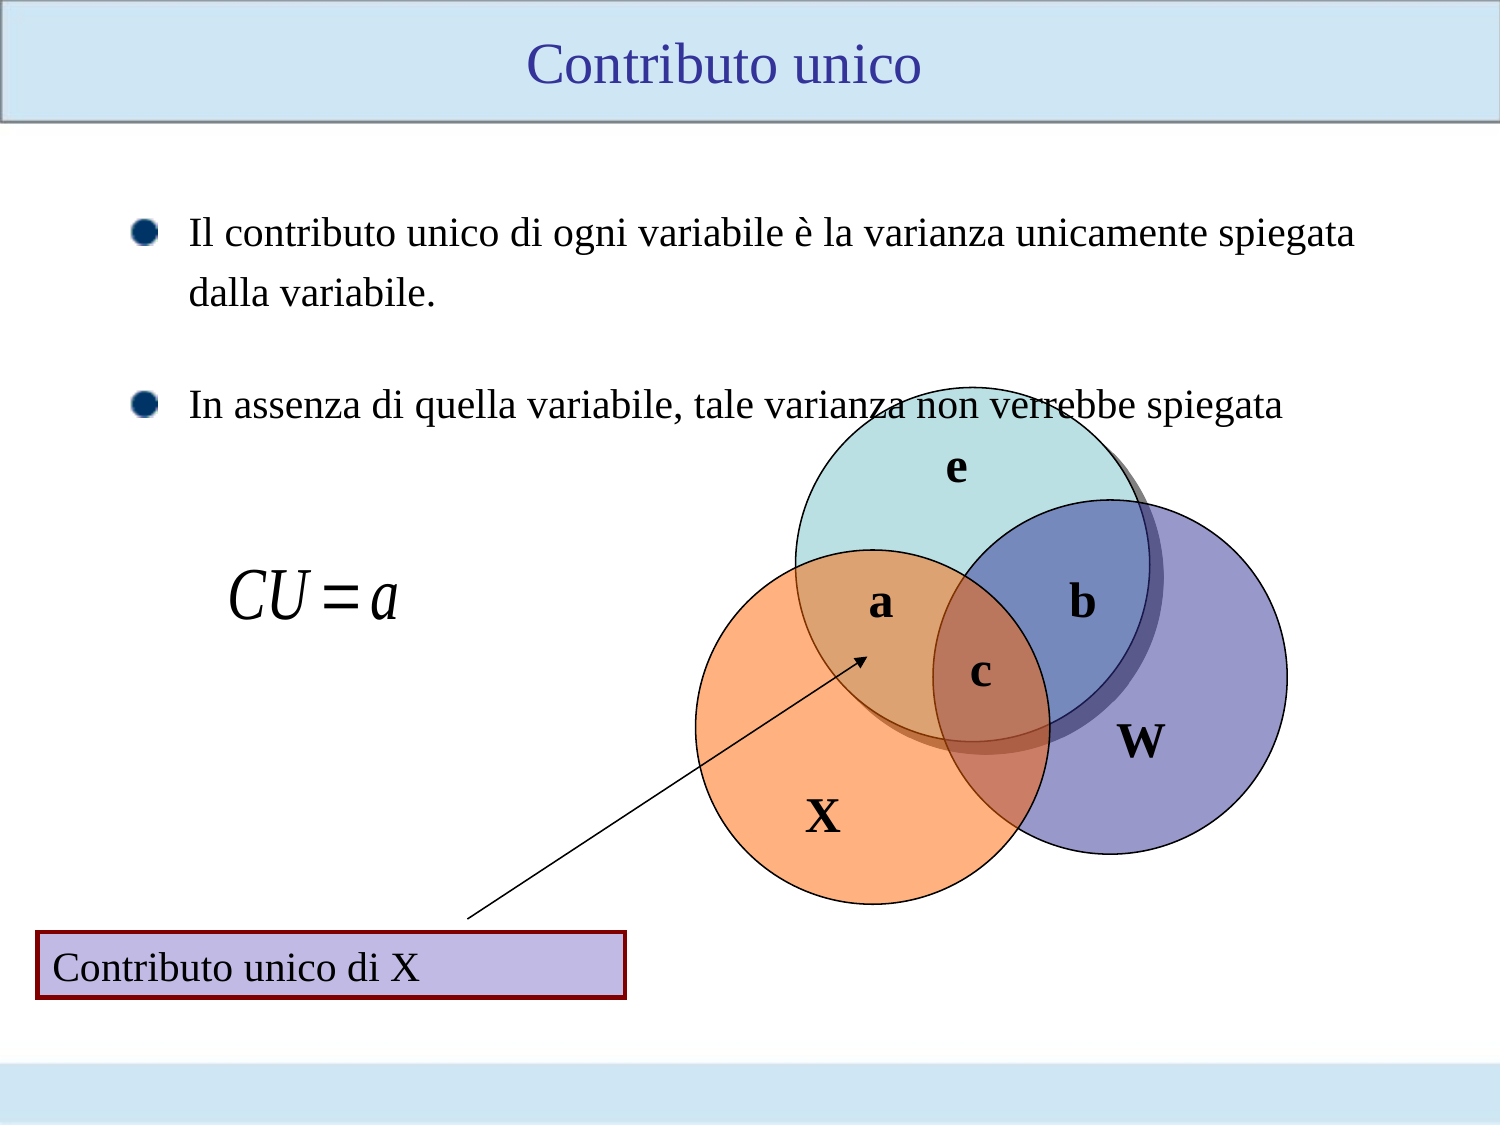

# Contributo unico
Il contributo unico di ogni variabile è la varianza unicamente spiegata dalla variabile.
In assenza di quella variabile, tale varianza non verrebbe spiegata
e
a
b
c
W
X
Contributo unico di X